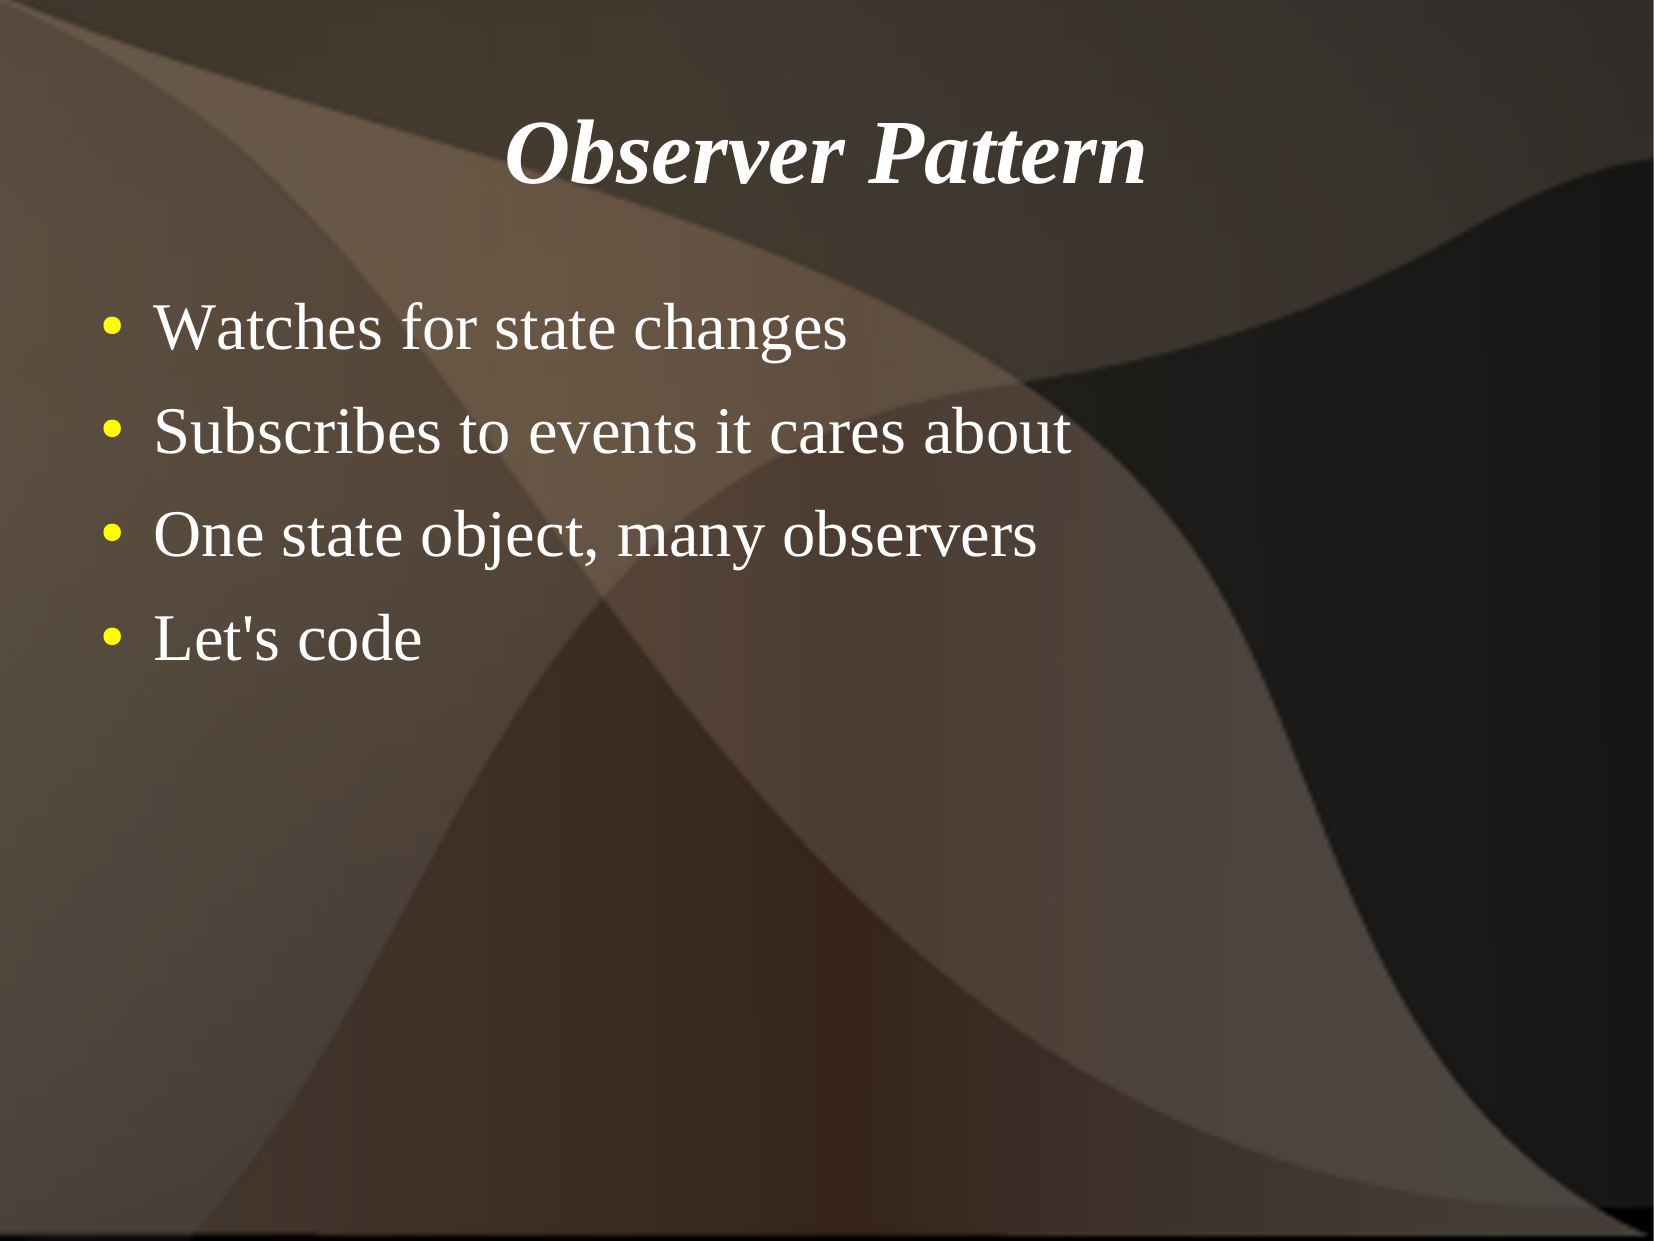

# Observer Pattern
Watches for state changes
Subscribes to events it cares about
One state object, many observers
Let's code